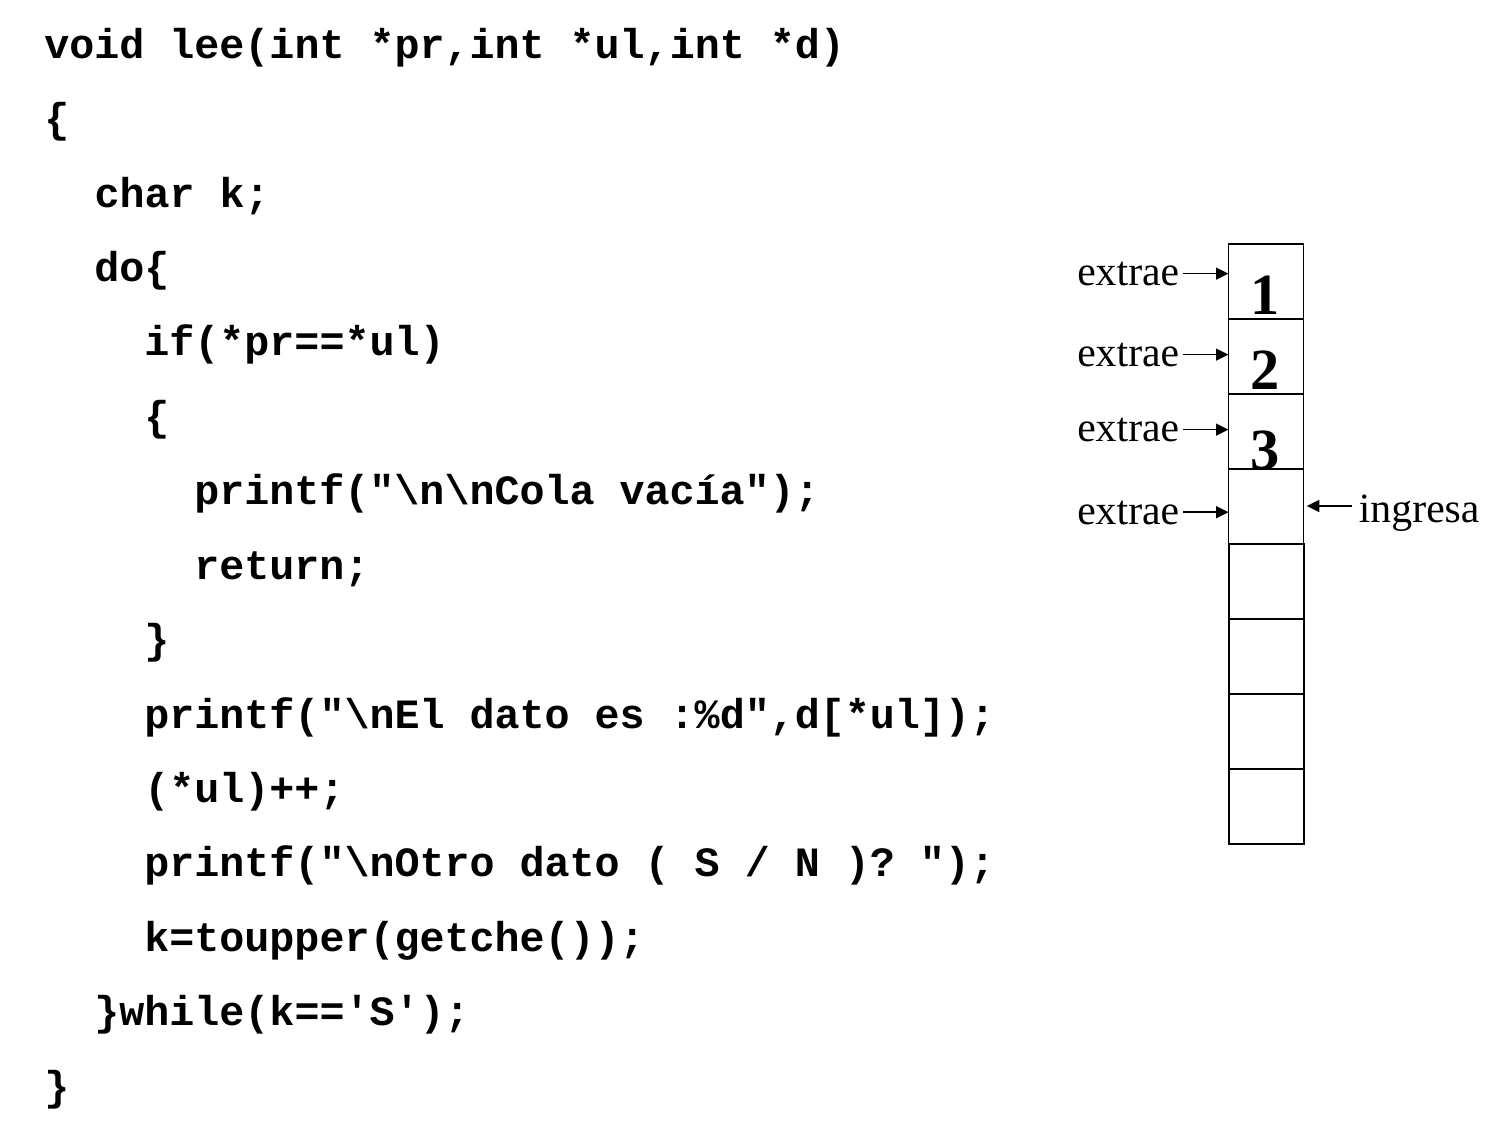

void lee(int *pr,int *ul,int *d)
{
 char k;
 do{
extrae
ingresa
1
 if(*pr==*ul)
extrae
2
 {
extrae
3
 printf("\n\nCola vacía");
extrae
 return;
 }
 printf("\nEl dato es :%d",d[*ul]);
 (*ul)++;
 printf("\nOtro dato ( S / N )? ");
 k=toupper(getche());
 }while(k=='S');
}